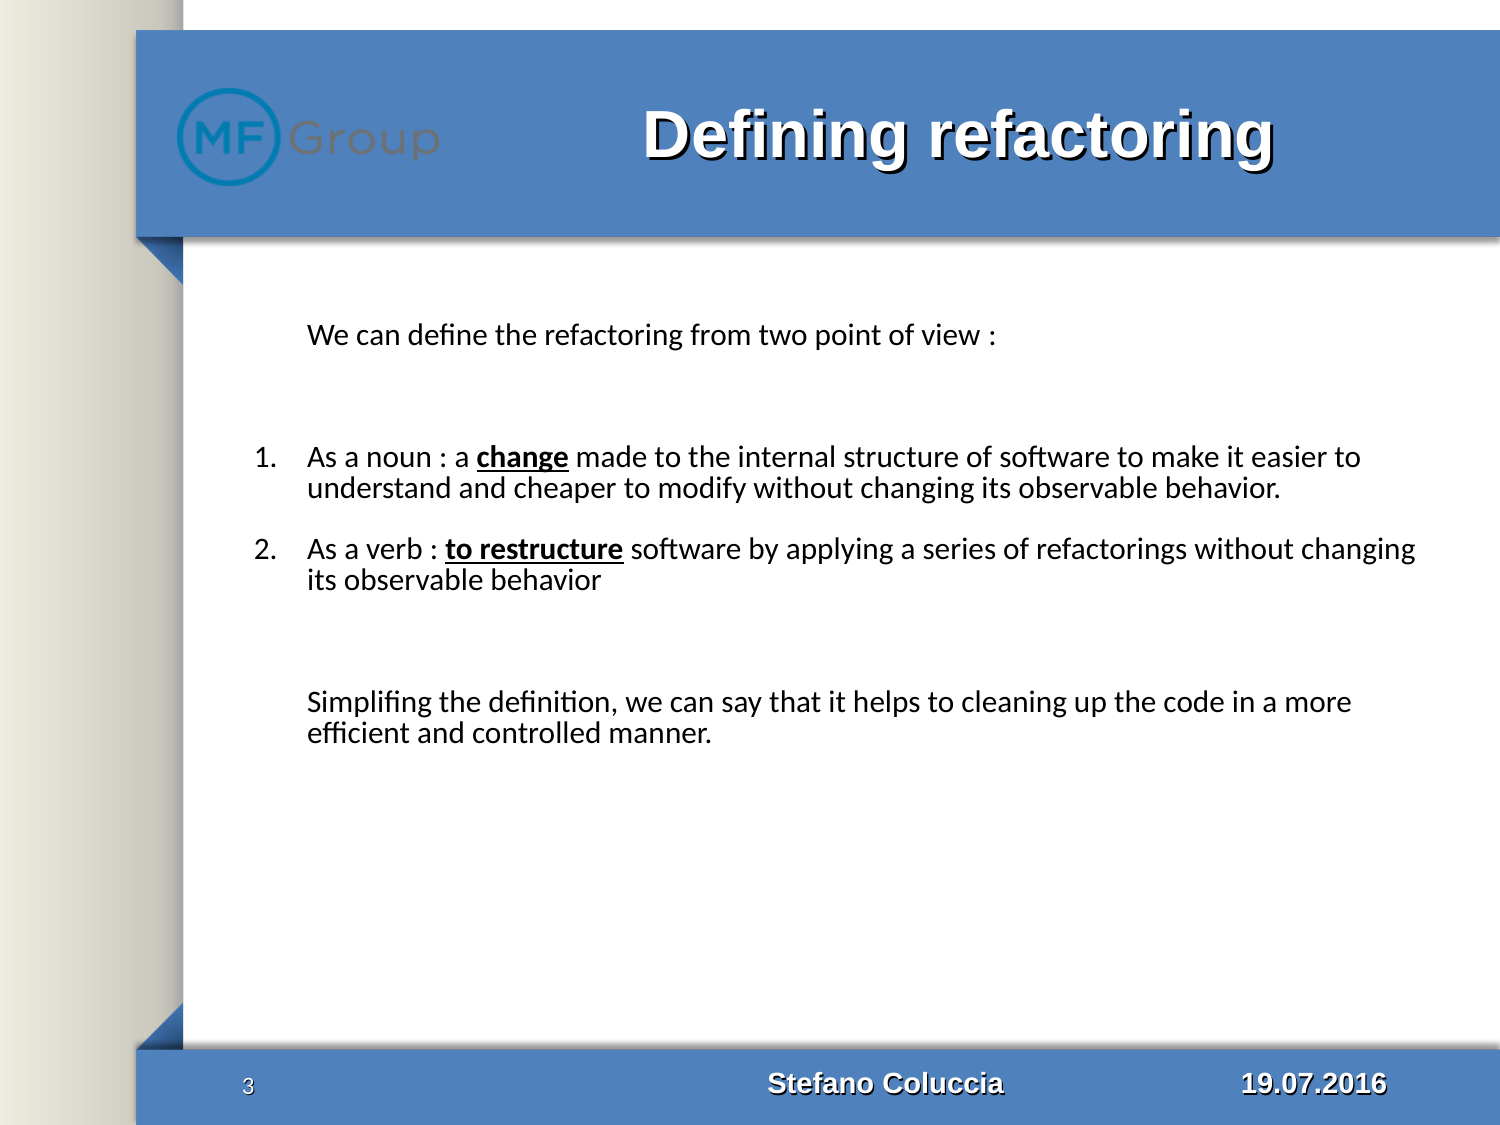

# Defining refactoring
We can define the refactoring from two point of view :
As a noun : a change made to the internal structure of software to make it easier to understand and cheaper to modify without changing its observable behavior.
As a verb : to restructure software by applying a series of refactorings without changing its observable behavior
Simplifing the definition, we can say that it helps to cleaning up the code in a more efficient and controlled manner.
3
Stefano Coluccia
19.07.2016